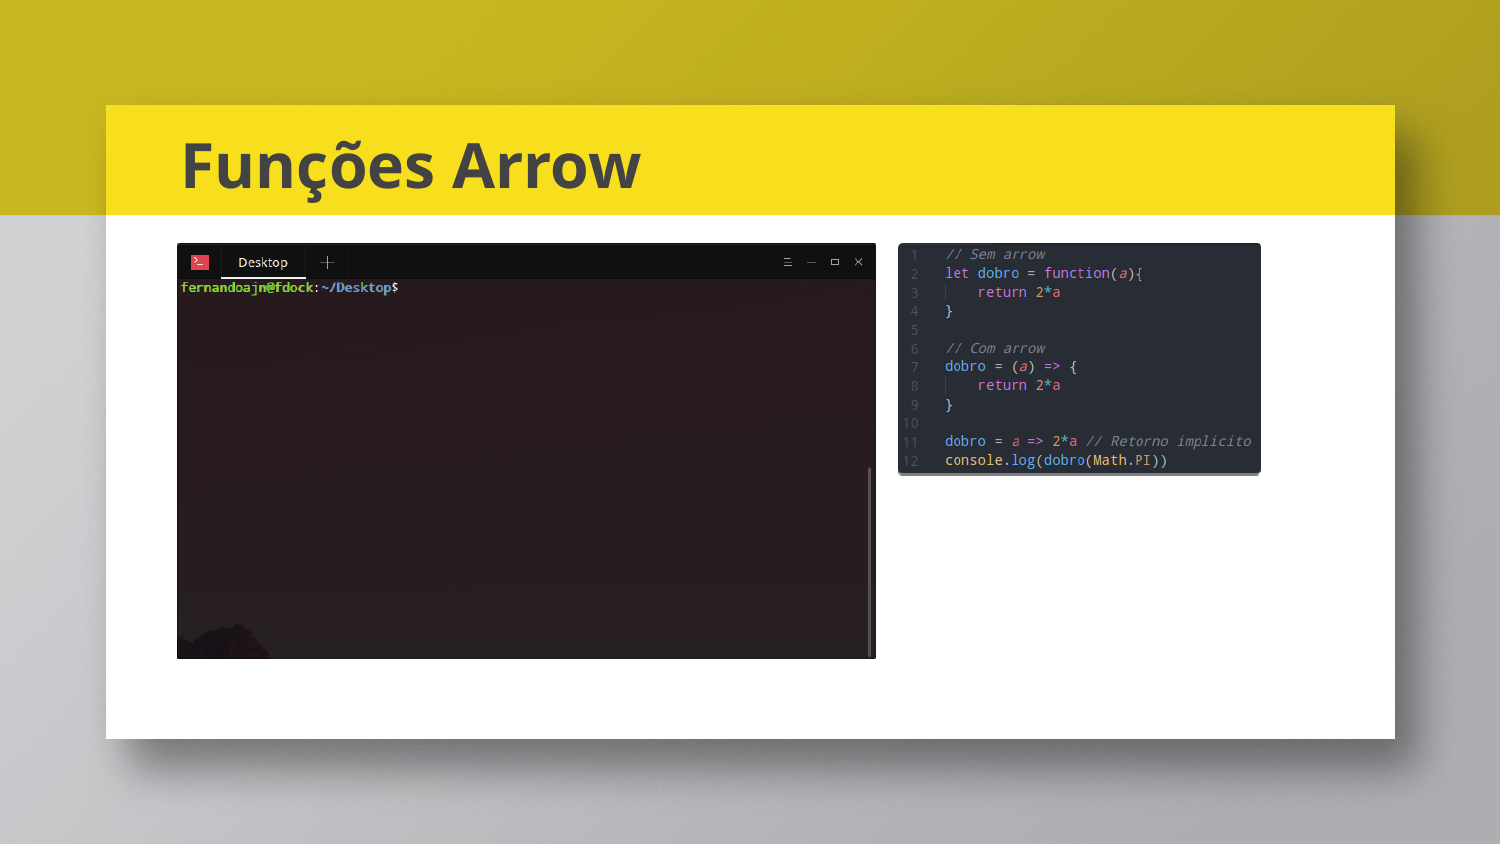

# Funções Arrow
Economizar código;
Simplificar a escrita;
Anônimas;
Retorno implícito.